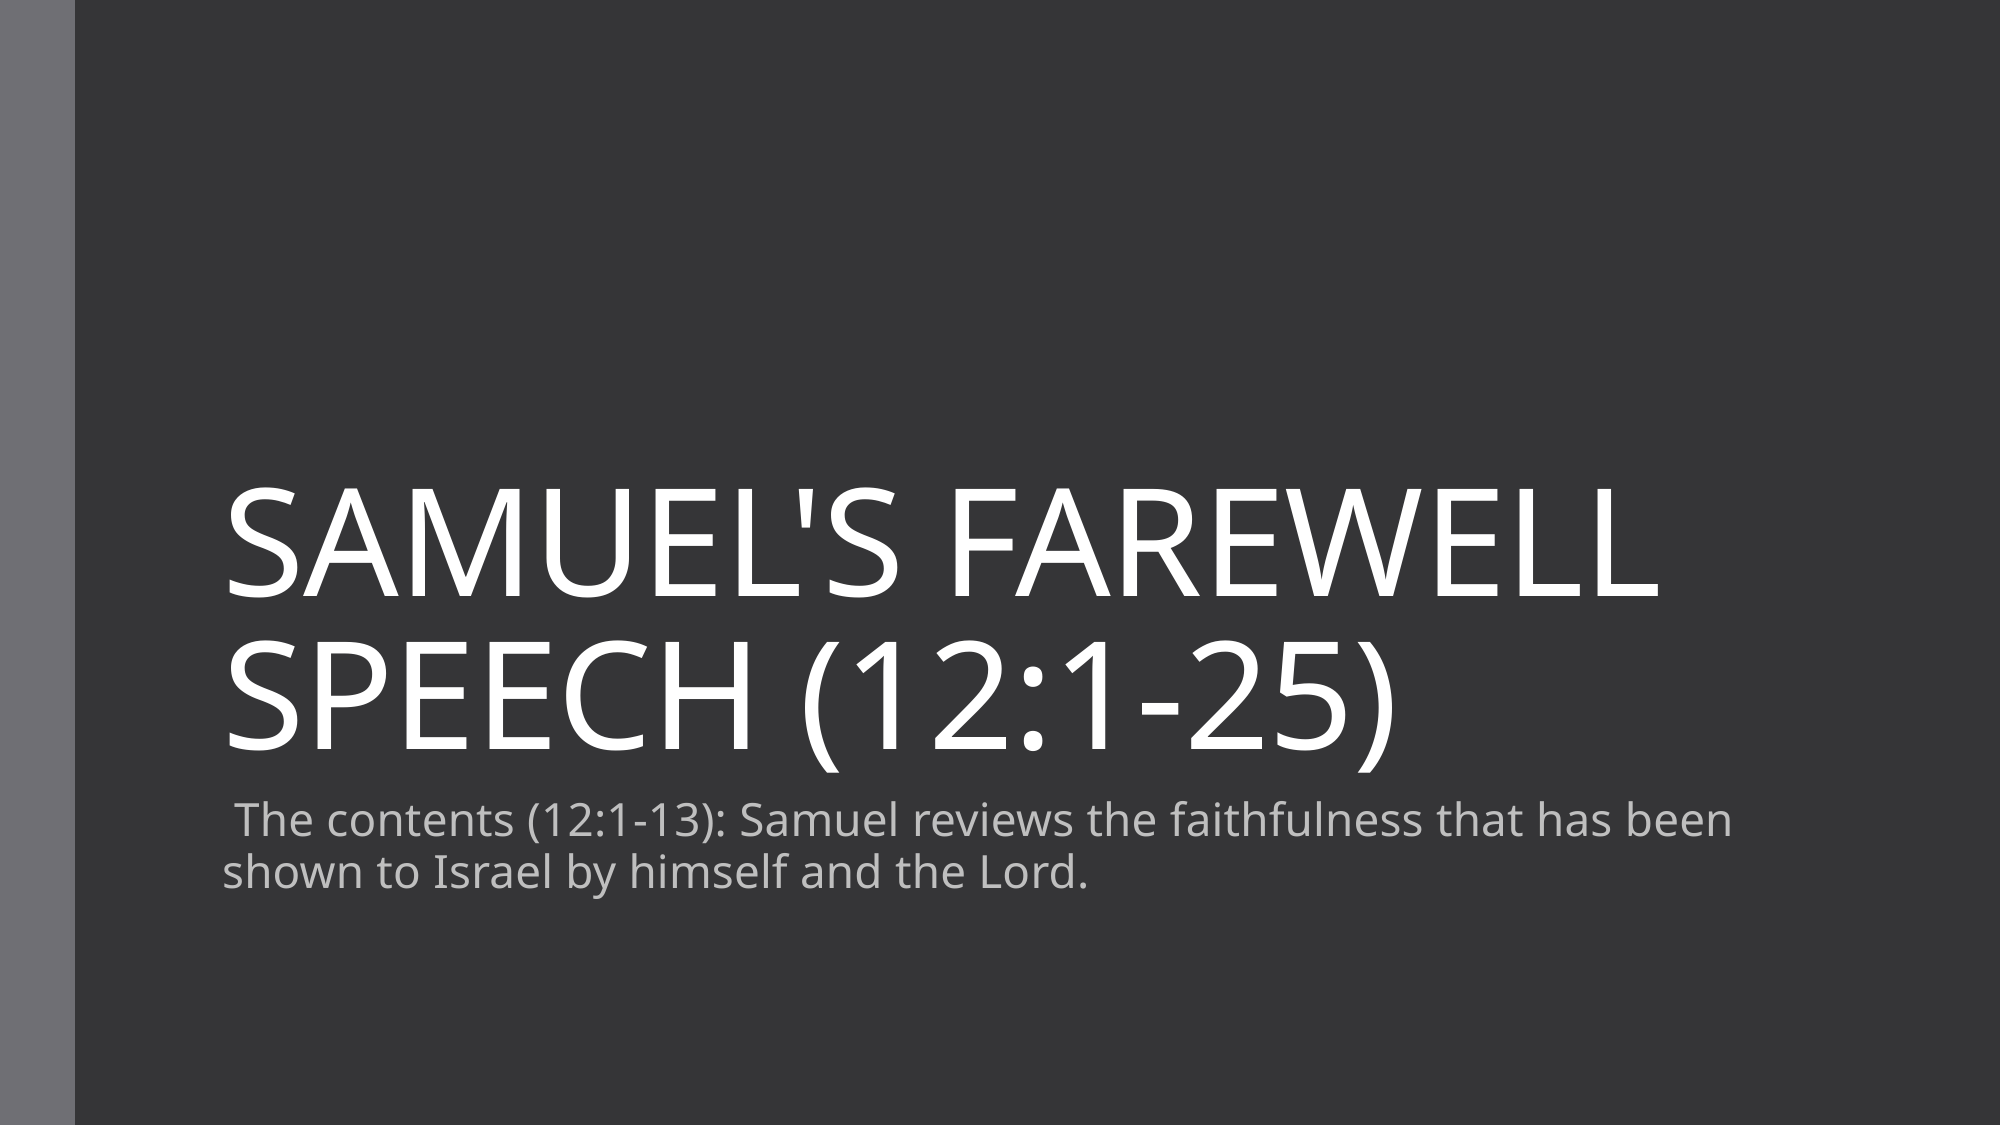

# SAMUEL'S FAREWELL SPEECH (12:1-25)
 The contents (12:1-13): Samuel reviews the faithfulness that has been shown to Israel by himself and the Lord.